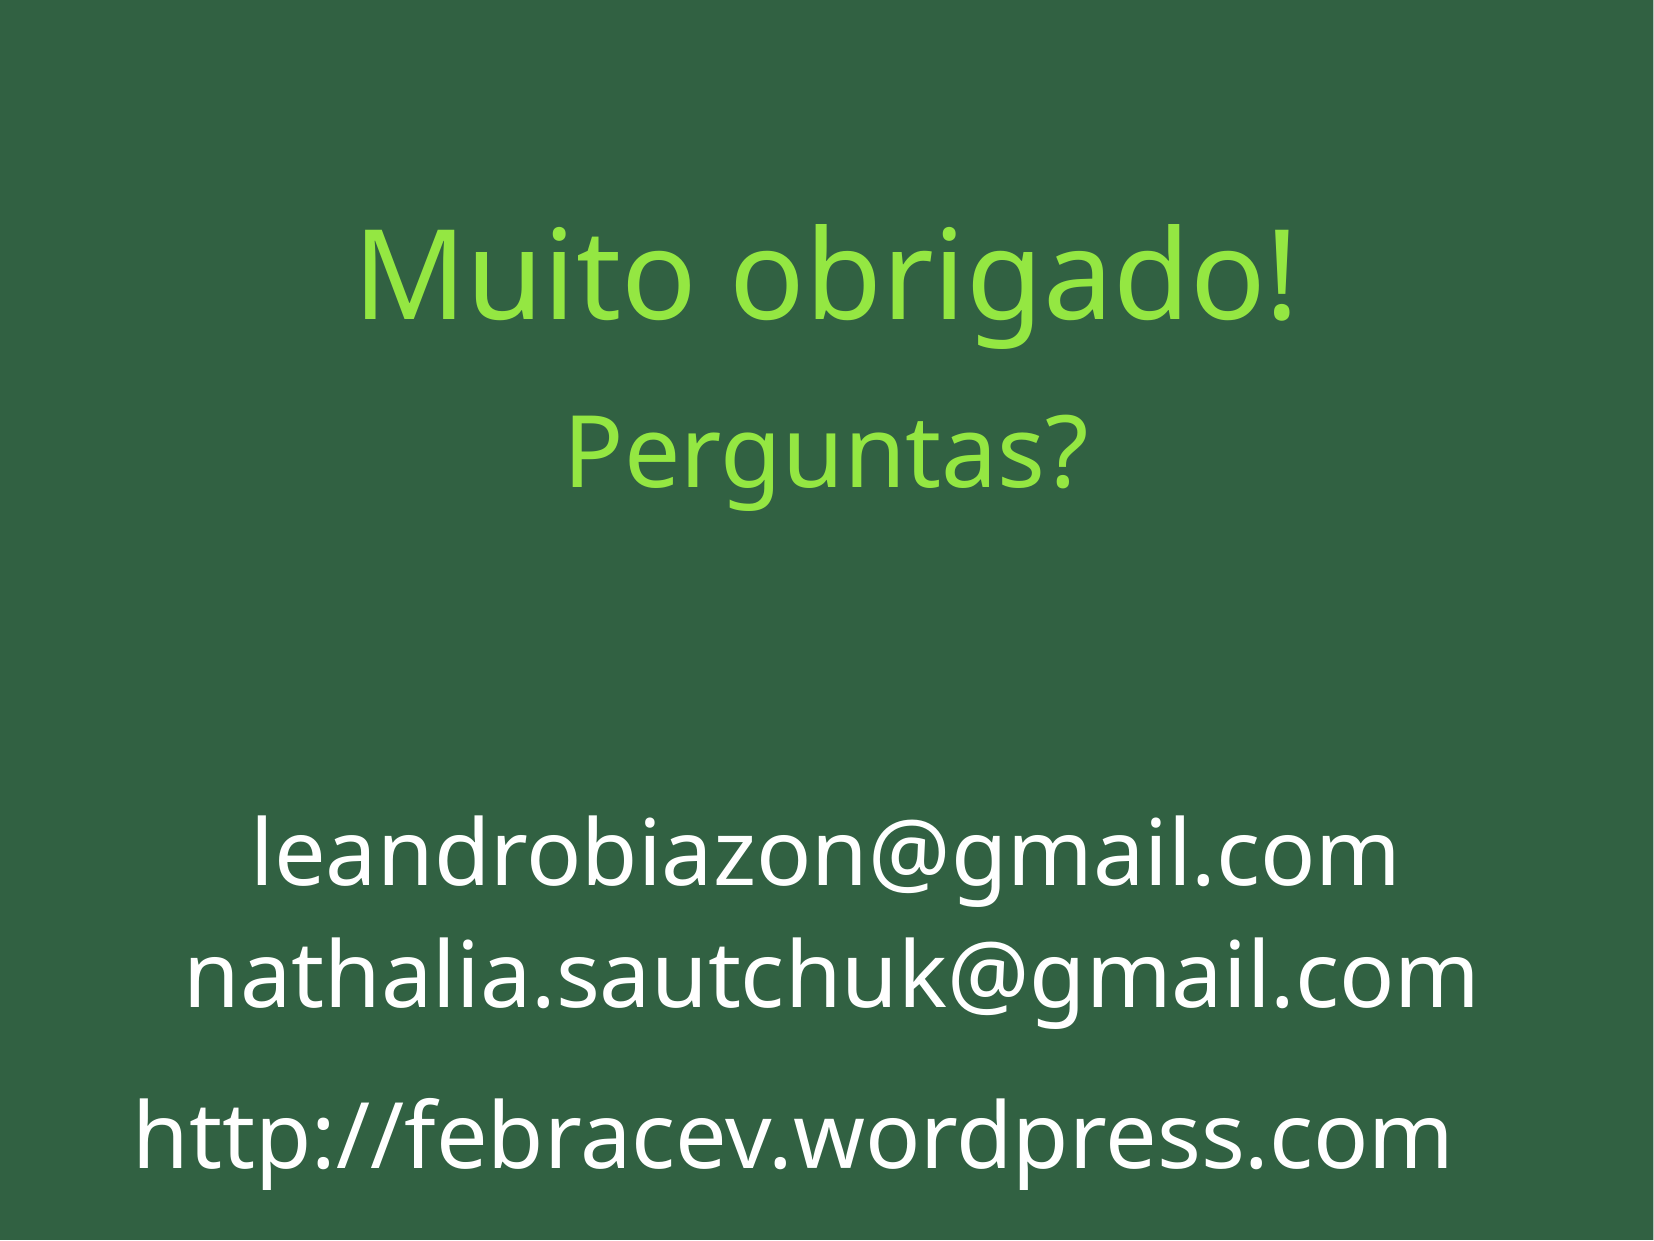

# Muito obrigado!
Perguntas?
leandrobiazon@gmail.com
nathalia.sautchuk@gmail.com
http://febracev.wordpress.com